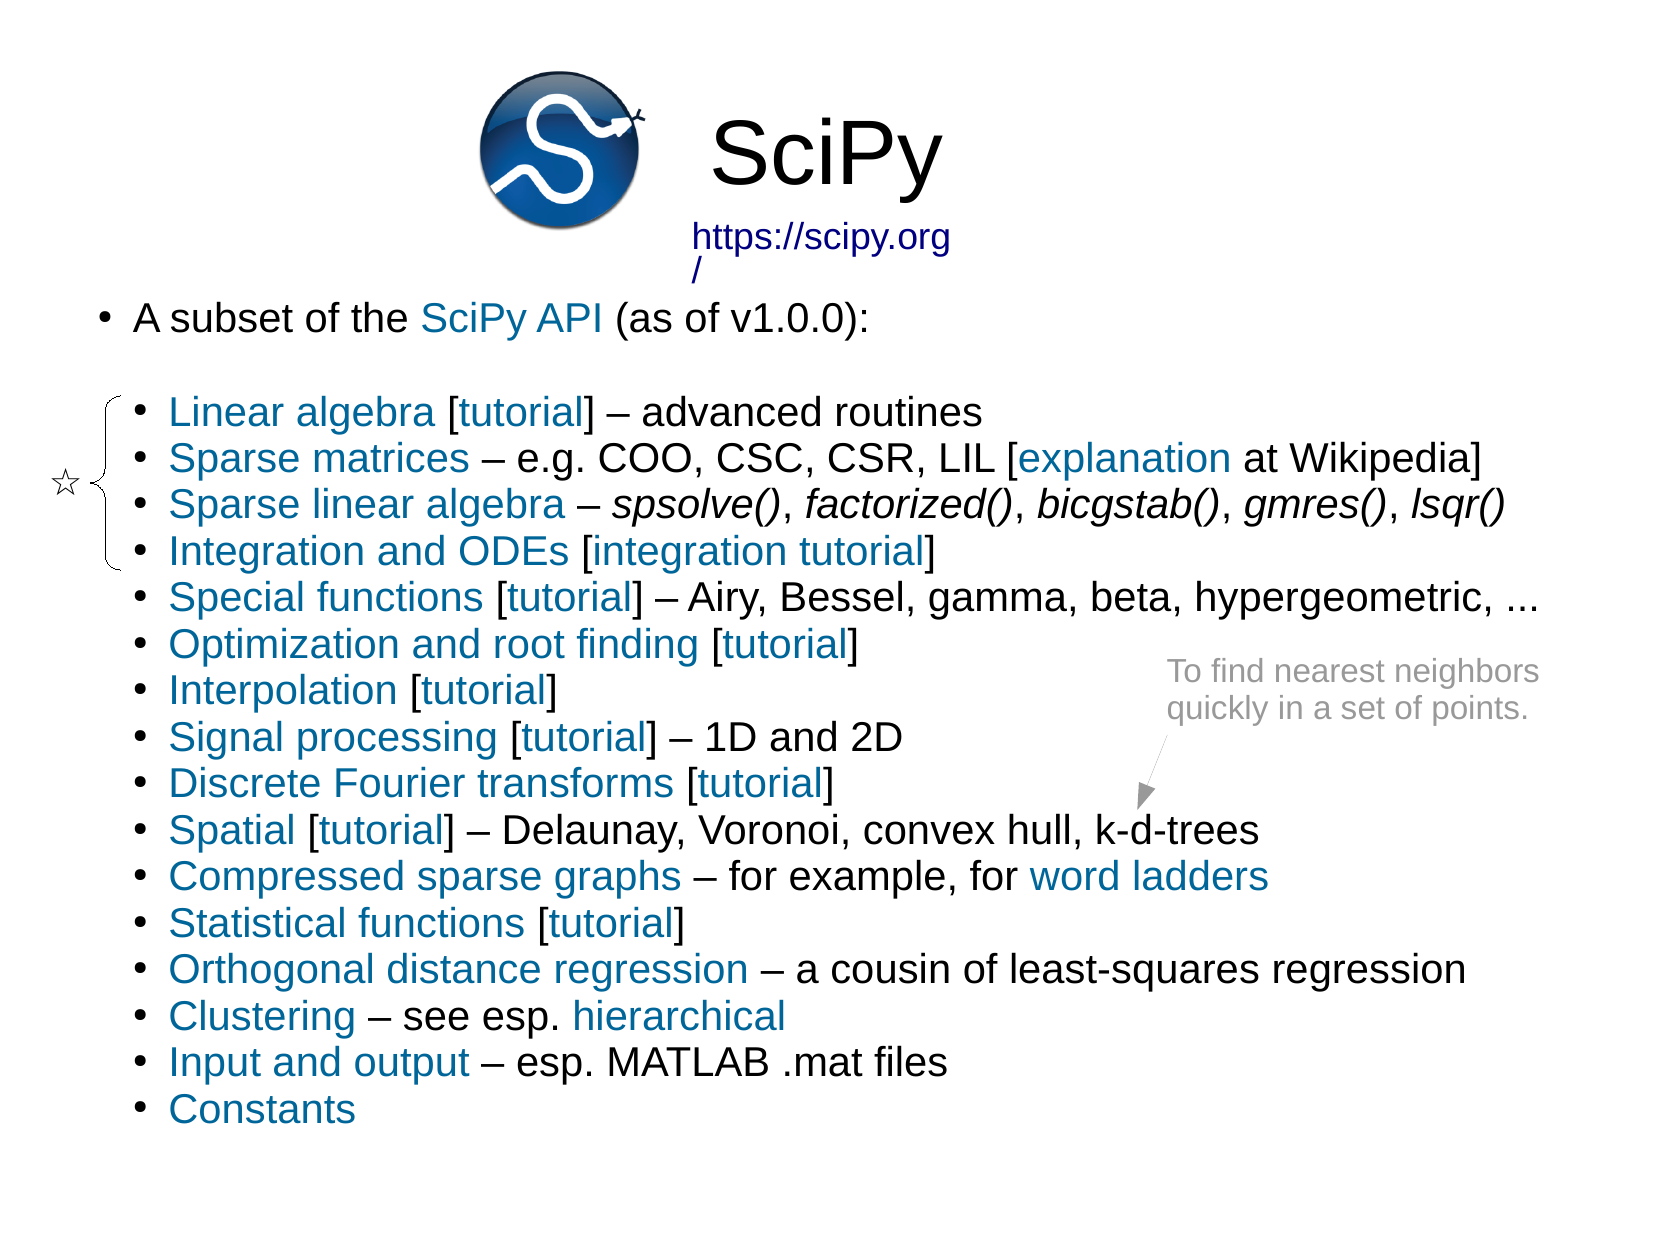

# SciPy
https://scipy.org/
A subset of the SciPy API (as of v1.0.0):
Linear algebra [tutorial] – advanced routines
Sparse matrices – e.g. COO, CSC, CSR, LIL [explanation at Wikipedia]
Sparse linear algebra – spsolve(), factorized(), bicgstab(), gmres(), lsqr()
Integration and ODEs [integration tutorial]
Special functions [tutorial] – Airy, Bessel, gamma, beta, hypergeometric, ...
Optimization and root finding [tutorial]
Interpolation [tutorial]
Signal processing [tutorial] – 1D and 2D
Discrete Fourier transforms [tutorial]
Spatial [tutorial] – Delaunay, Voronoi, convex hull, k-d-trees
Compressed sparse graphs – for example, for word ladders
Statistical functions [tutorial]
Orthogonal distance regression – a cousin of least-squares regression
Clustering – see esp. hierarchical
Input and output – esp. MATLAB .mat files
Constants
☆
To find nearest neighbors
quickly in a set of points.